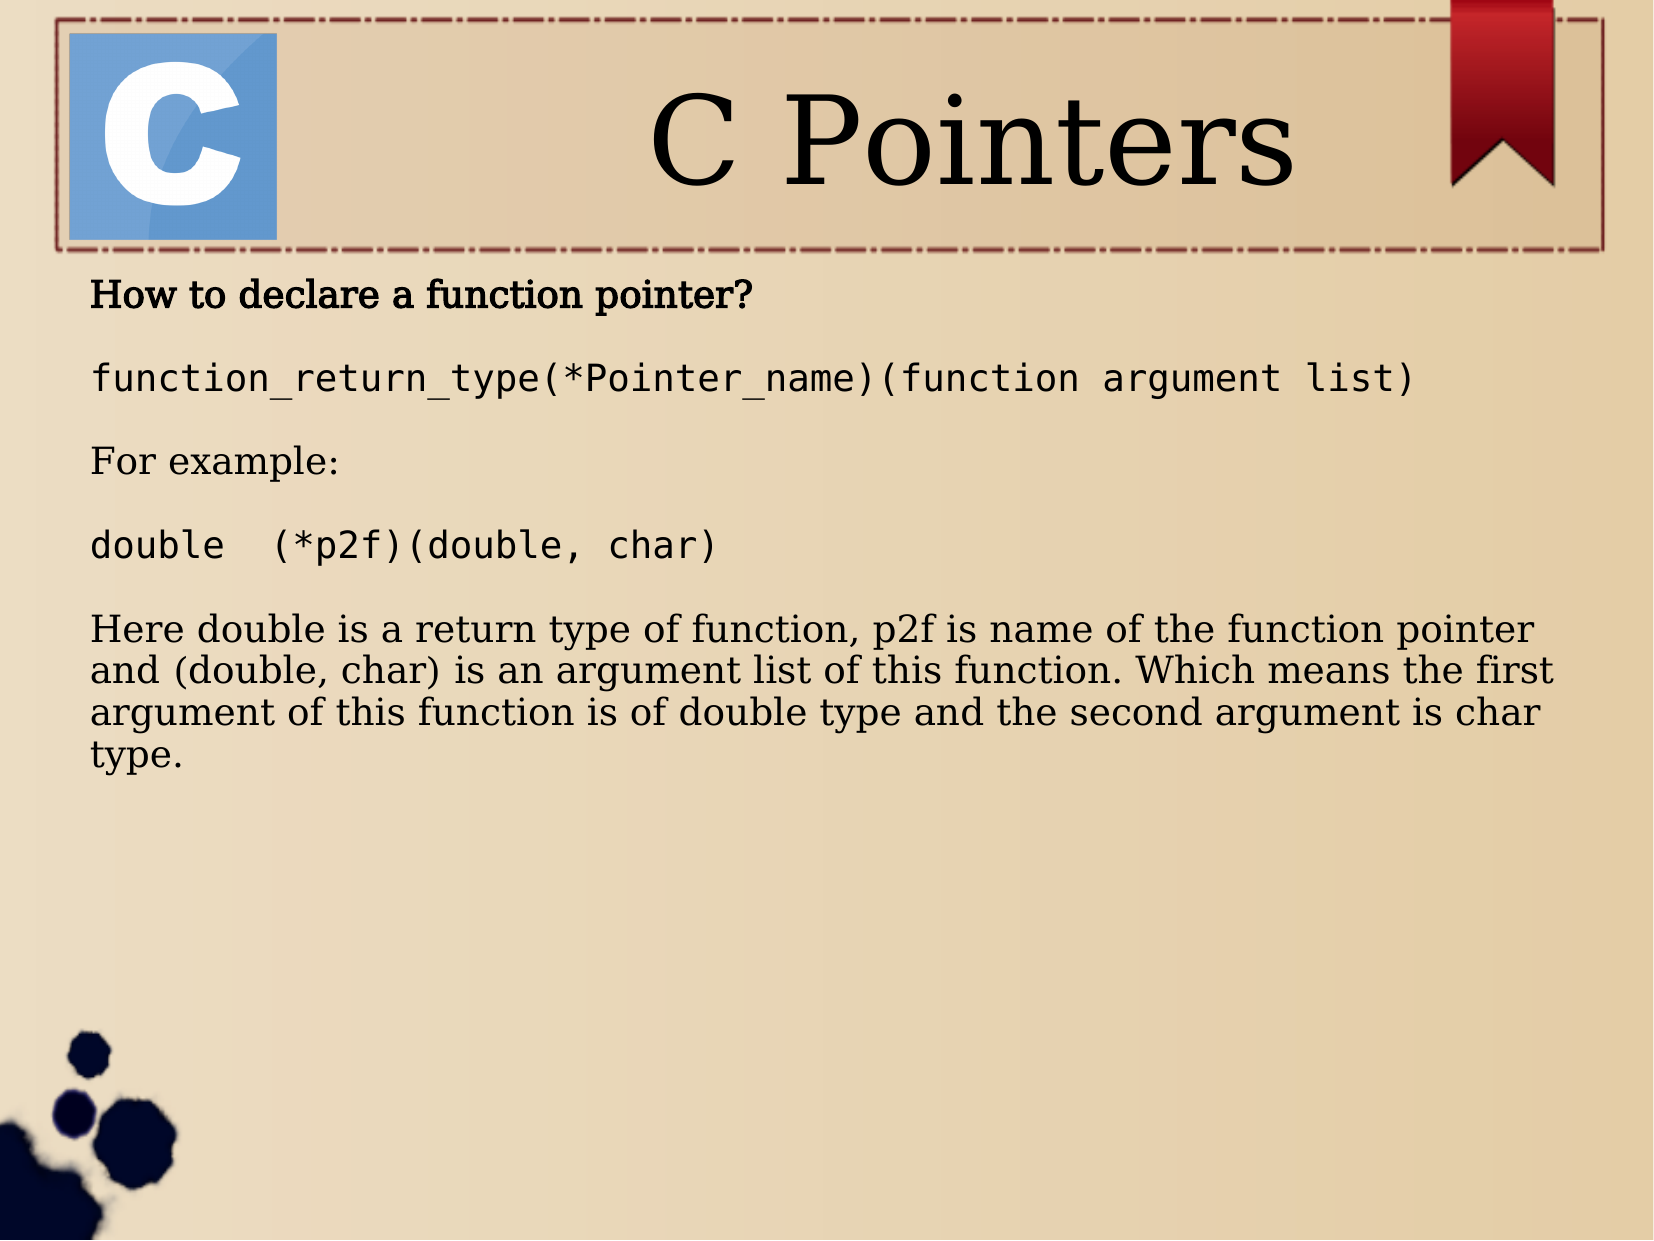

# C Pointers
How to declare a function pointer?
function_return_type(*Pointer_name)(function argument list)
For example:
double (*p2f)(double, char)
Here double is a return type of function, p2f is name of the function pointer and (double, char) is an argument list of this function. Which means the first argument of this function is of double type and the second argument is char type.